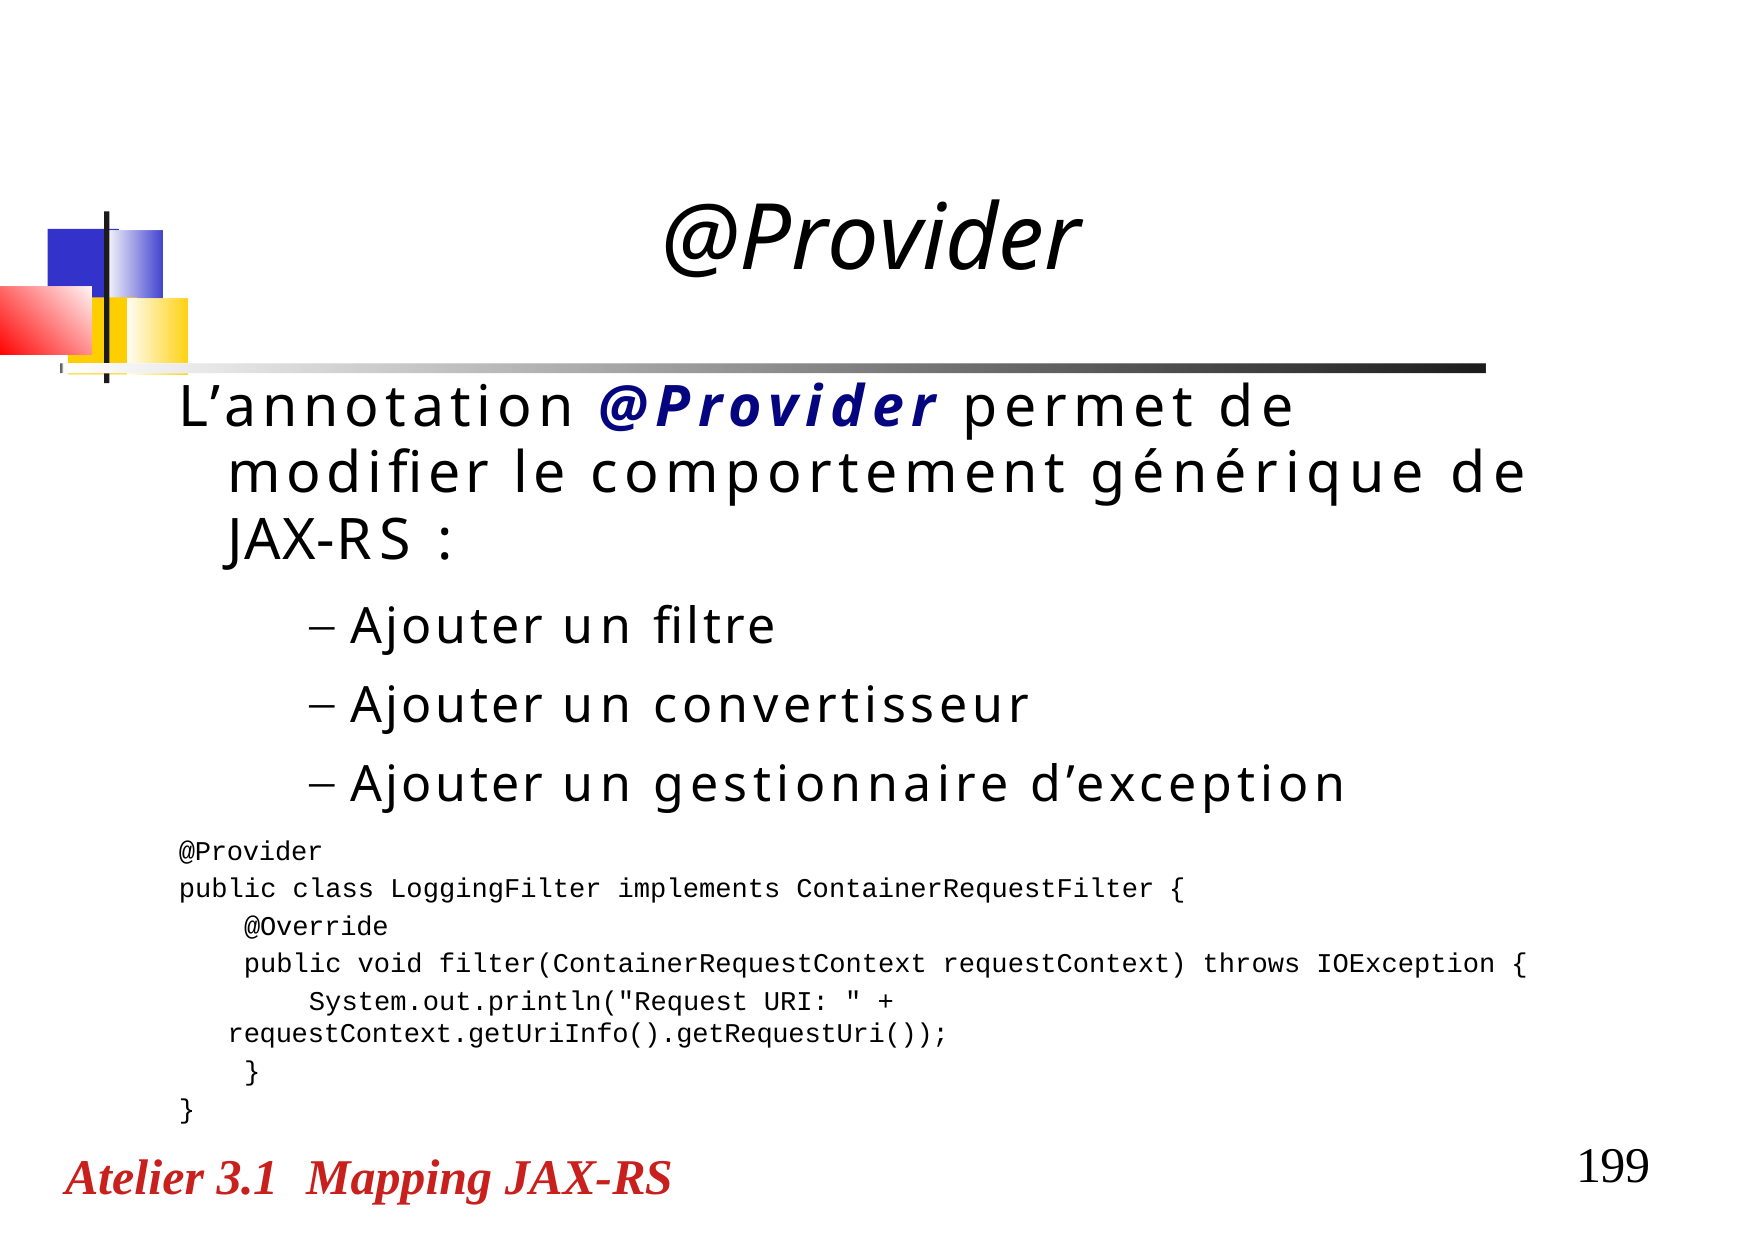

# @Provider
L’annotation @Provider permet de modifier le comportement générique de JAX-RS :
Ajouter un filtre
Ajouter un convertisseur
Ajouter un gestionnaire d’exception
@Provider
public class LoggingFilter implements ContainerRequestFilter { @Override
public void filter(ContainerRequestContext requestContext) throws IOException { System.out.println("Request URI: " +
requestContext.getUriInfo().getRequestUri());
}
}
199
Atelier 3.1	Mapping JAX-RS